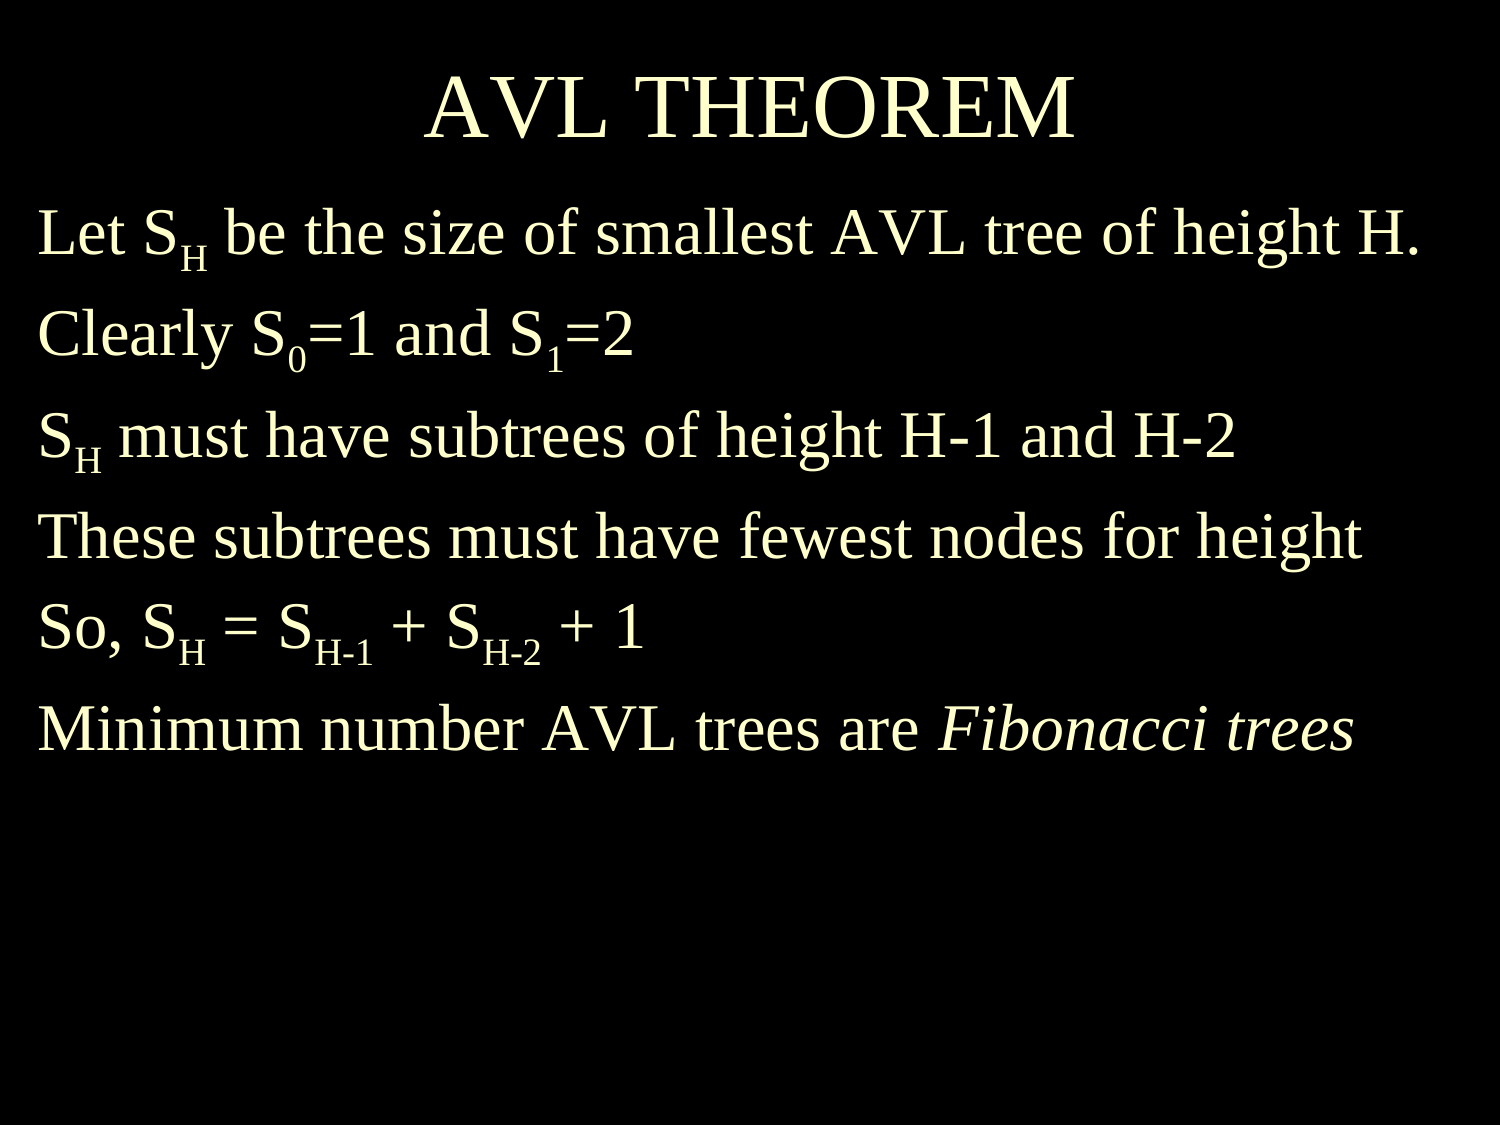

# AVL THEOREM
Let SH be the size of smallest AVL tree of height H.
Clearly S0=1 and S1=2
SH must have subtrees of height H-1 and H-2
These subtrees must have fewest nodes for height
So, SH = SH-1 + SH-2 + 1
Minimum number AVL trees are Fibonacci trees